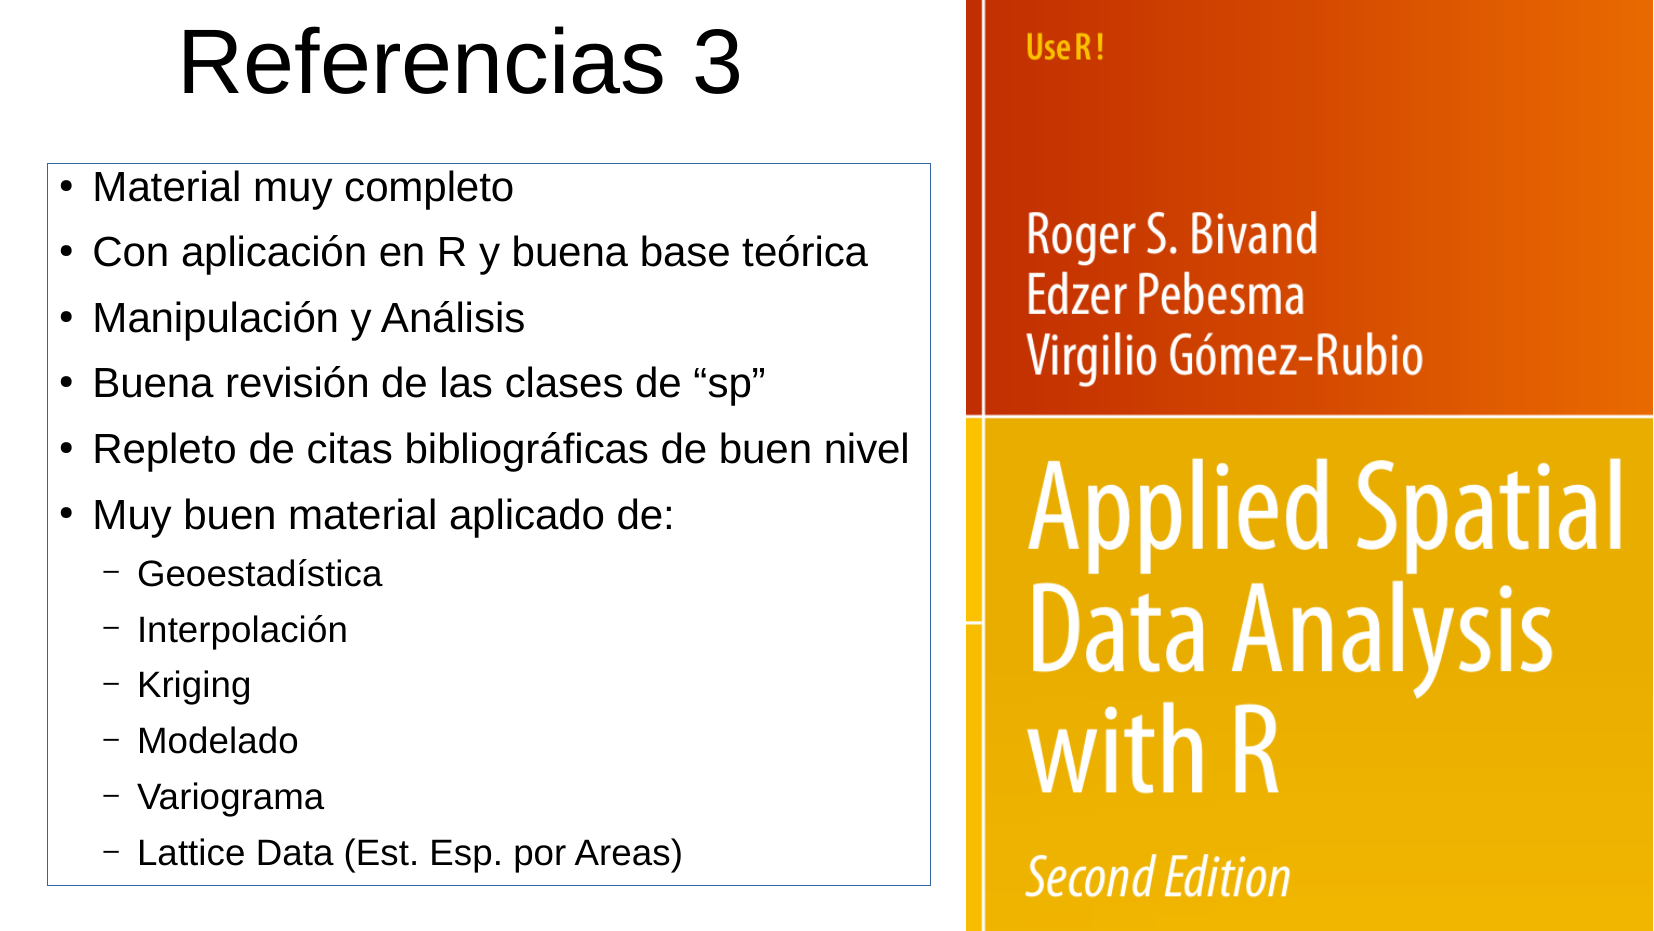

# Referencias 3
Material muy completo
Con aplicación en R y buena base teórica
Manipulación y Análisis
Buena revisión de las clases de “sp”
Repleto de citas bibliográficas de buen nivel
Muy buen material aplicado de:
Geoestadística
Interpolación
Kriging
Modelado
Variograma
Lattice Data (Est. Esp. por Areas)